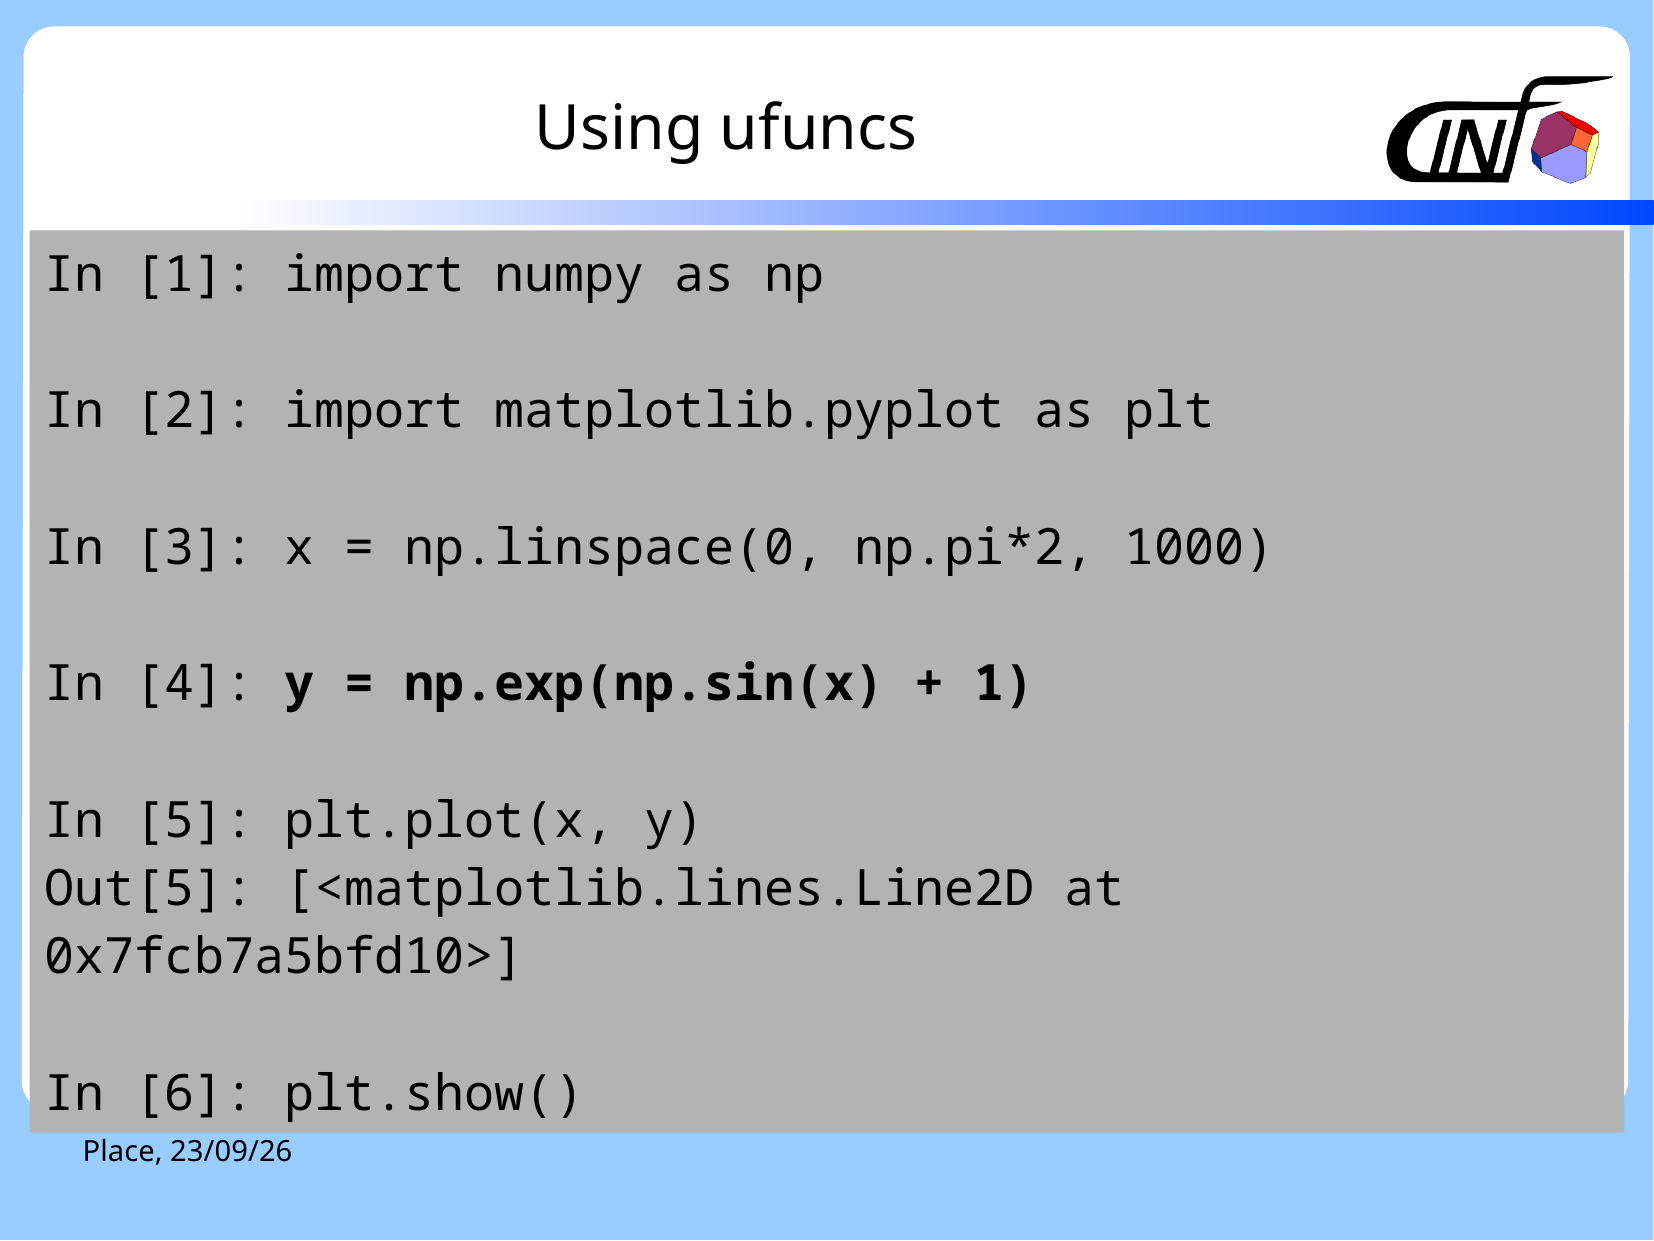

# Using ufuncs
In [1]: import numpy as np
In [2]: import matplotlib.pyplot as plt
In [3]: x = np.linspace(0, np.pi*2, 1000)
In [4]: y = np.exp(np.sin(x) + 1)
In [5]: plt.plot(x, y)
Out[5]: [<matplotlib.lines.Line2D at 0x7fcb7a5bfd10>]
In [6]: plt.show()